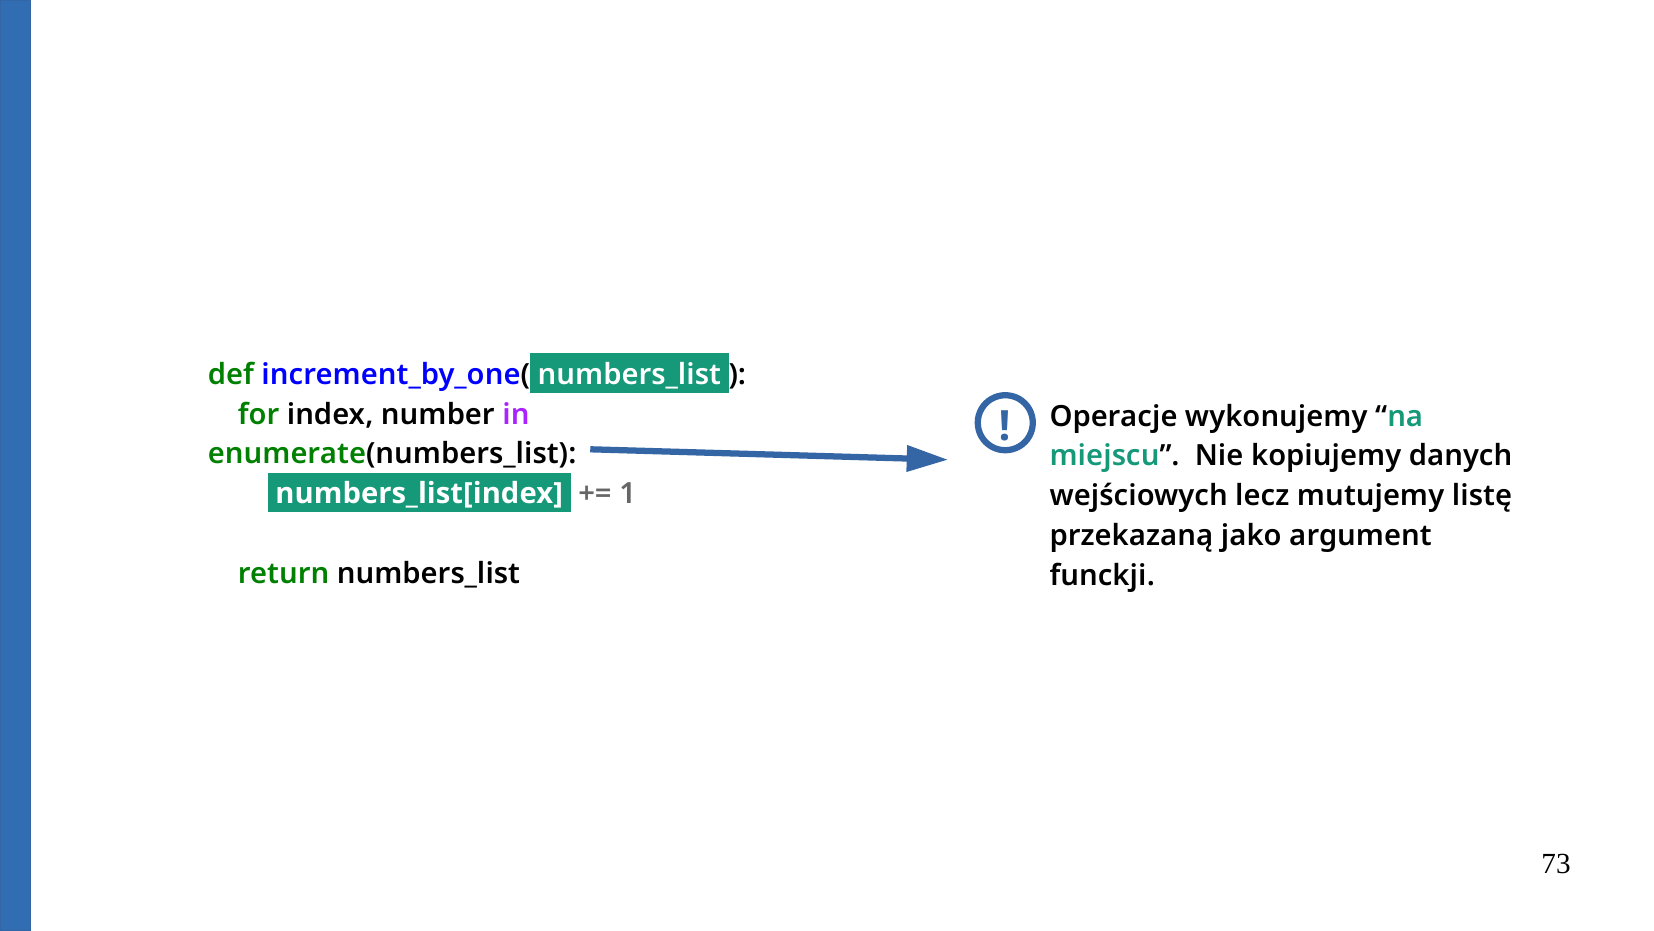

def increment_by_one( numbers_list ):
 for index, number in enumerate(numbers_list):
 numbers_list[index] += 1
 return numbers_list
Operacje wykonujemy “na miejscu”. Nie kopiujemy danych wejściowych lecz mutujemy listę przekazaną jako argument funckji.
!
!
!
73